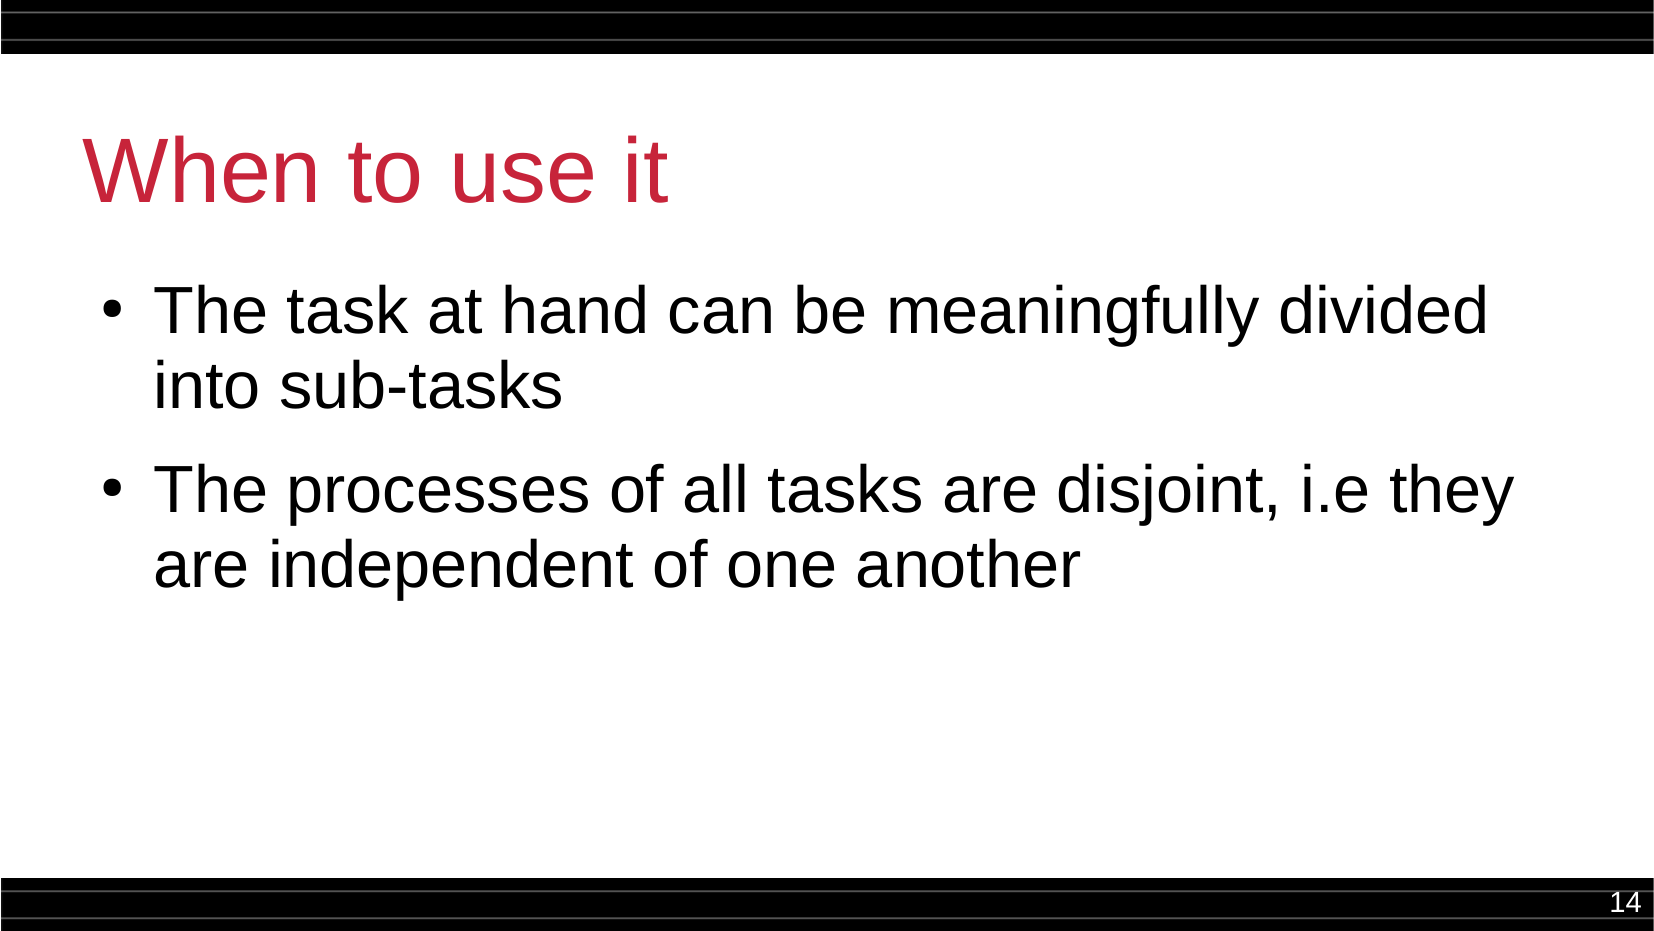

# When to use it
The task at hand can be meaningfully divided into sub-tasks
The processes of all tasks are disjoint, i.e they are independent of one another